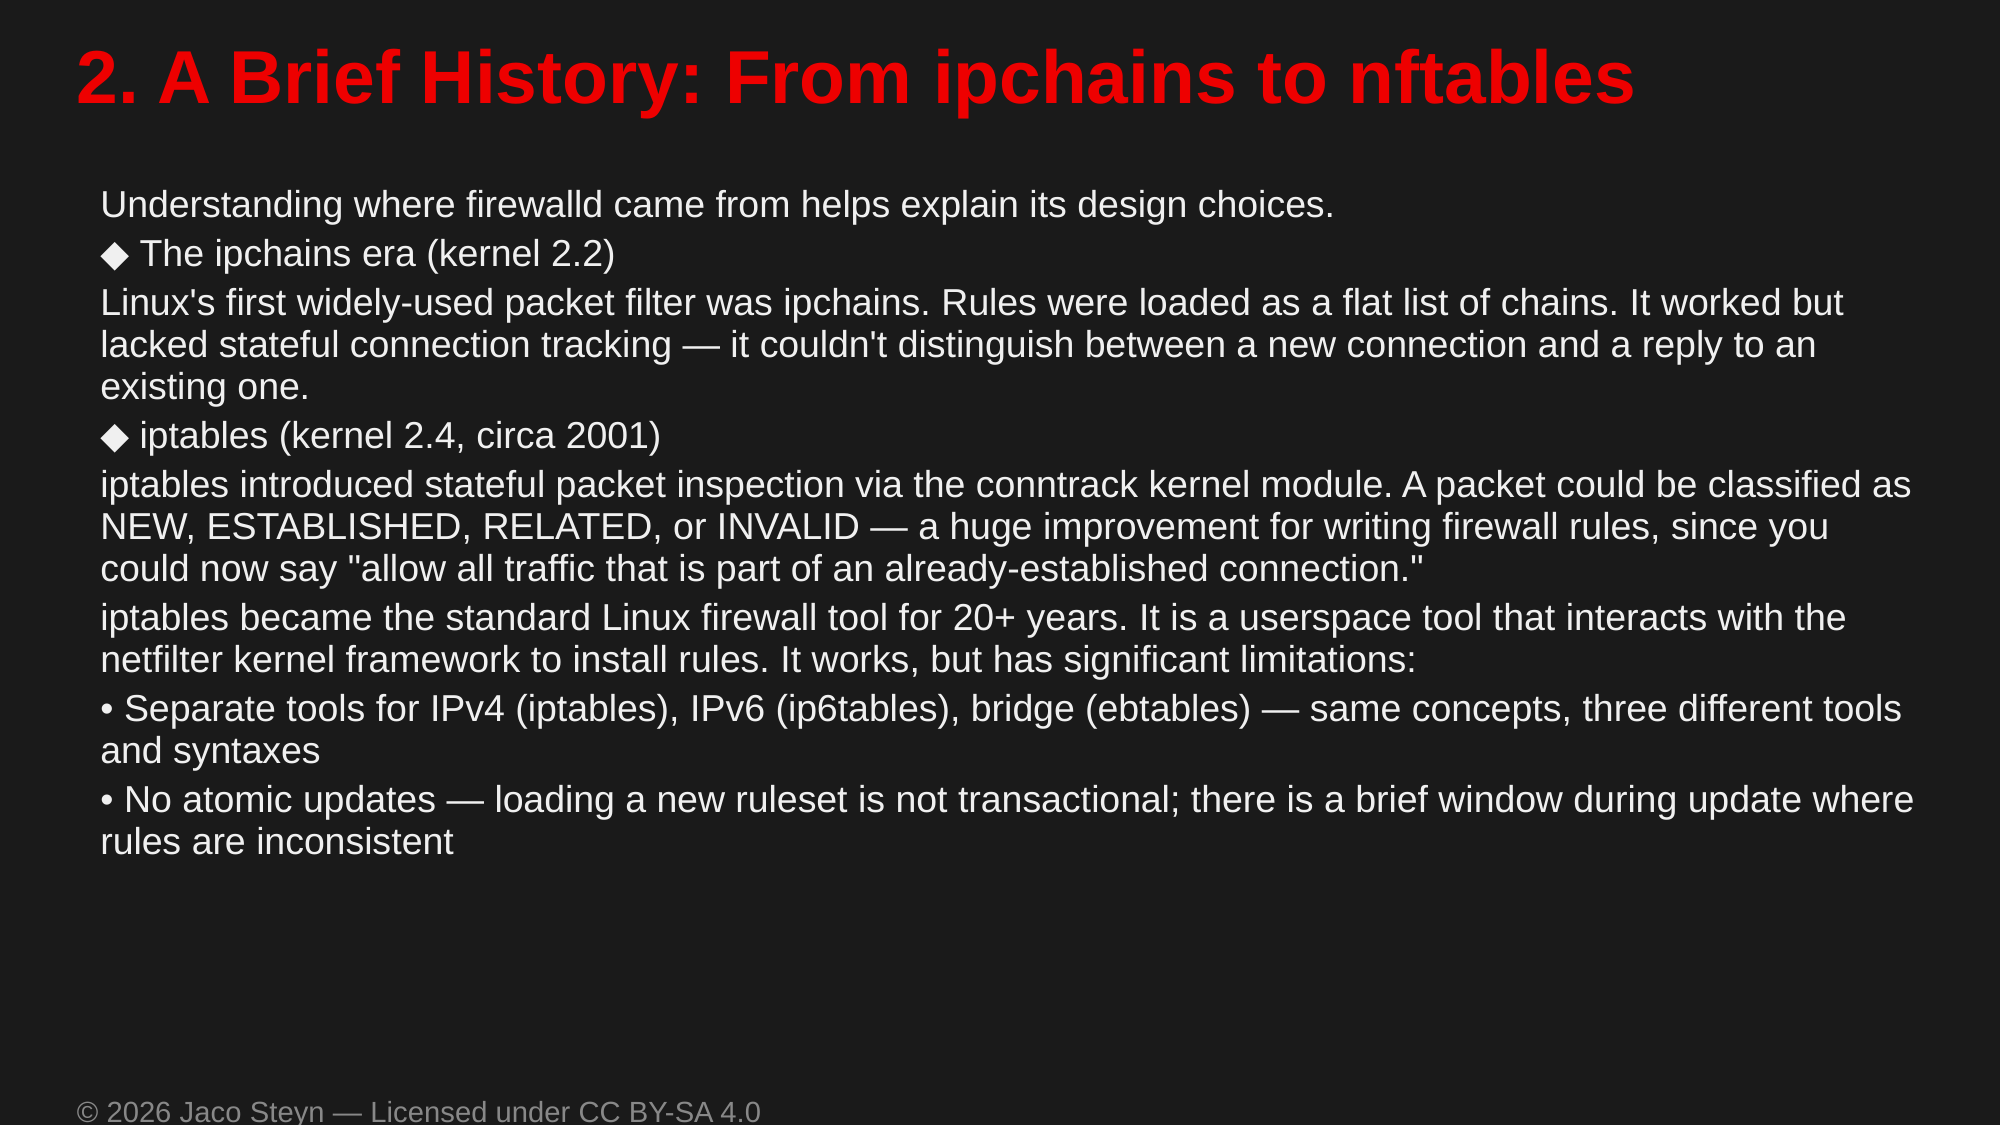

2. A Brief History: From ipchains to nftables
Understanding where firewalld came from helps explain its design choices.
◆ The ipchains era (kernel 2.2)
Linux's first widely-used packet filter was ipchains. Rules were loaded as a flat list of chains. It worked but lacked stateful connection tracking — it couldn't distinguish between a new connection and a reply to an existing one.
◆ iptables (kernel 2.4, circa 2001)
iptables introduced stateful packet inspection via the conntrack kernel module. A packet could be classified as NEW, ESTABLISHED, RELATED, or INVALID — a huge improvement for writing firewall rules, since you could now say "allow all traffic that is part of an already-established connection."
iptables became the standard Linux firewall tool for 20+ years. It is a userspace tool that interacts with the netfilter kernel framework to install rules. It works, but has significant limitations:
• Separate tools for IPv4 (iptables), IPv6 (ip6tables), bridge (ebtables) — same concepts, three different tools and syntaxes
• No atomic updates — loading a new ruleset is not transactional; there is a brief window during update where rules are inconsistent
© 2026 Jaco Steyn — Licensed under CC BY-SA 4.0